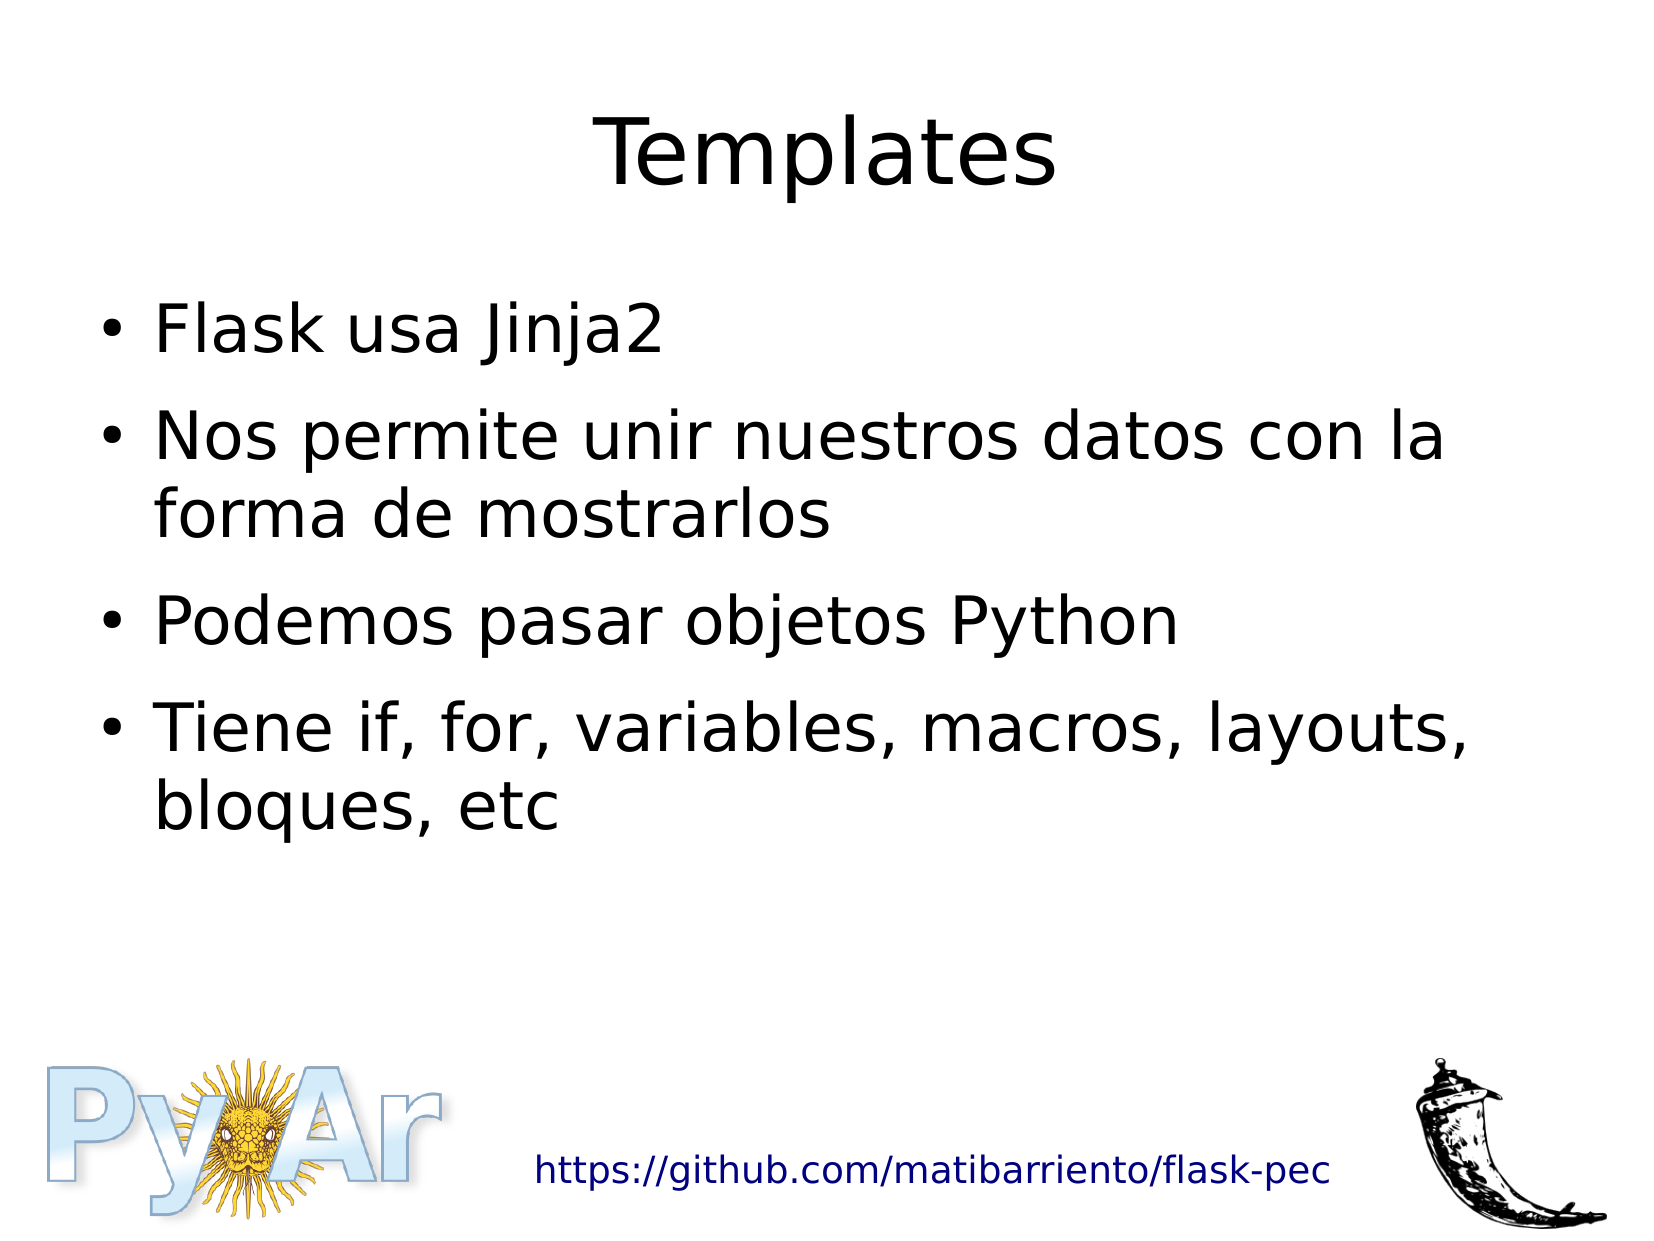

# Templates
Flask usa Jinja2
Nos permite unir nuestros datos con la forma de mostrarlos
Podemos pasar objetos Python
Tiene if, for, variables, macros, layouts, bloques, etc